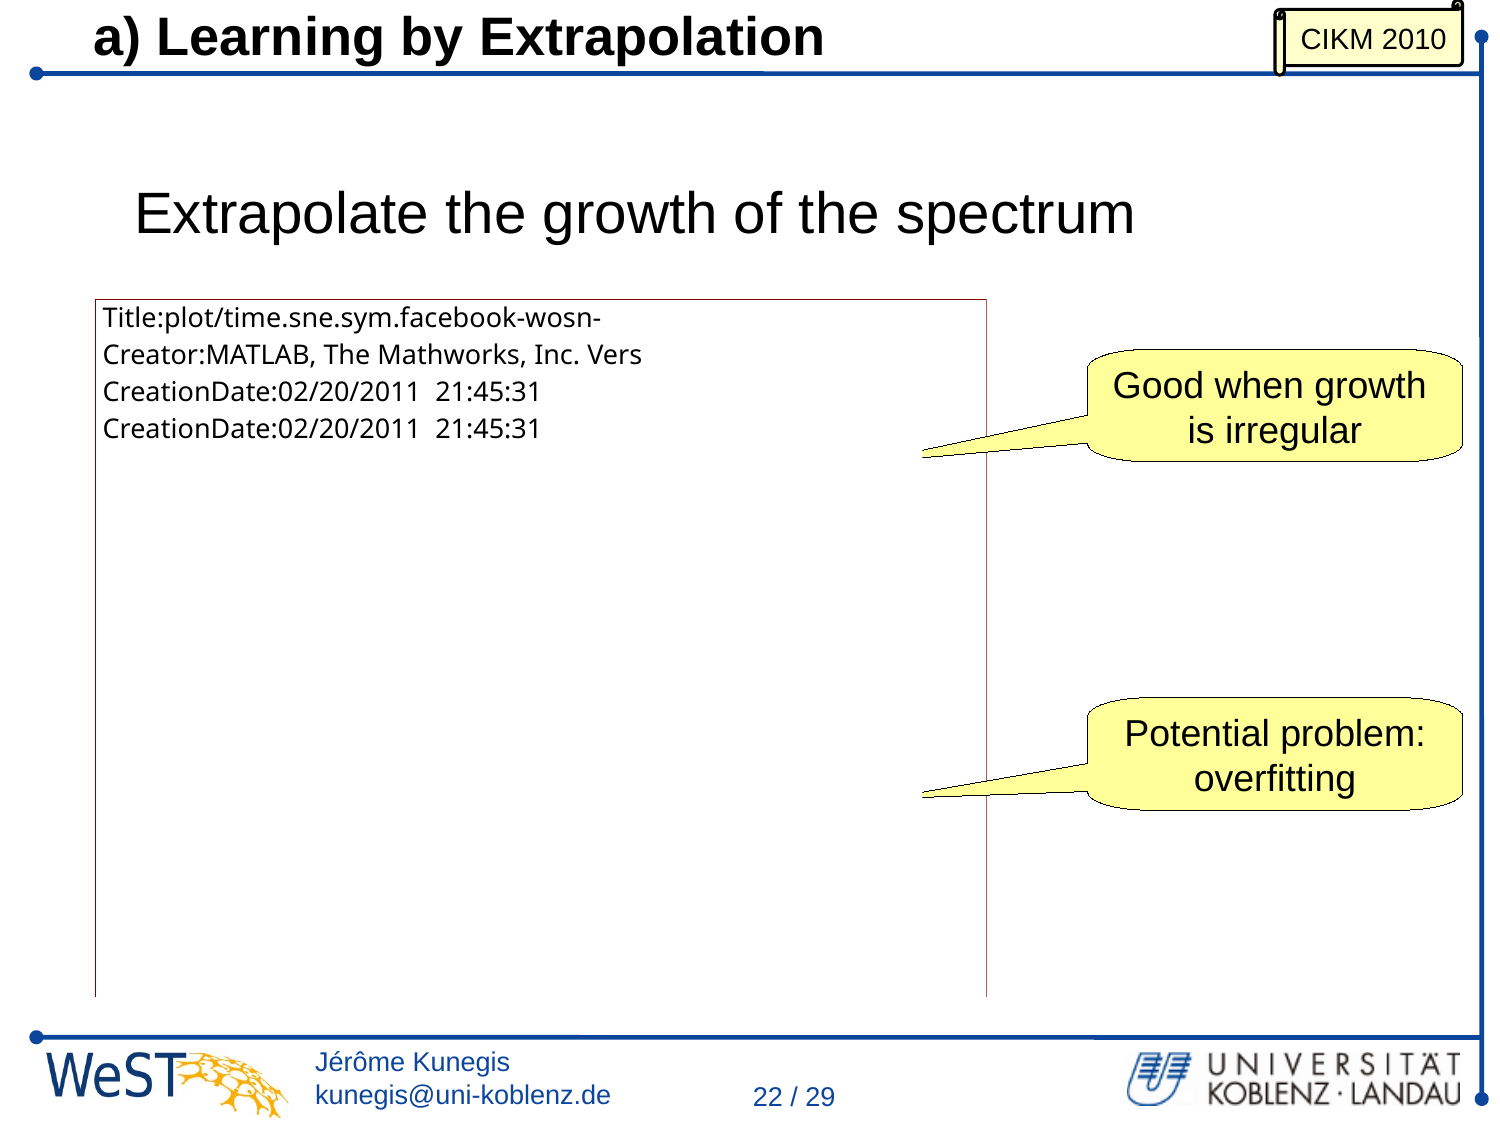

a) Learning by Extrapolation
CIKM 2010
Extrapolate the growth of the spectrum
Good when growth
is irregular
Potential problem:
overfitting